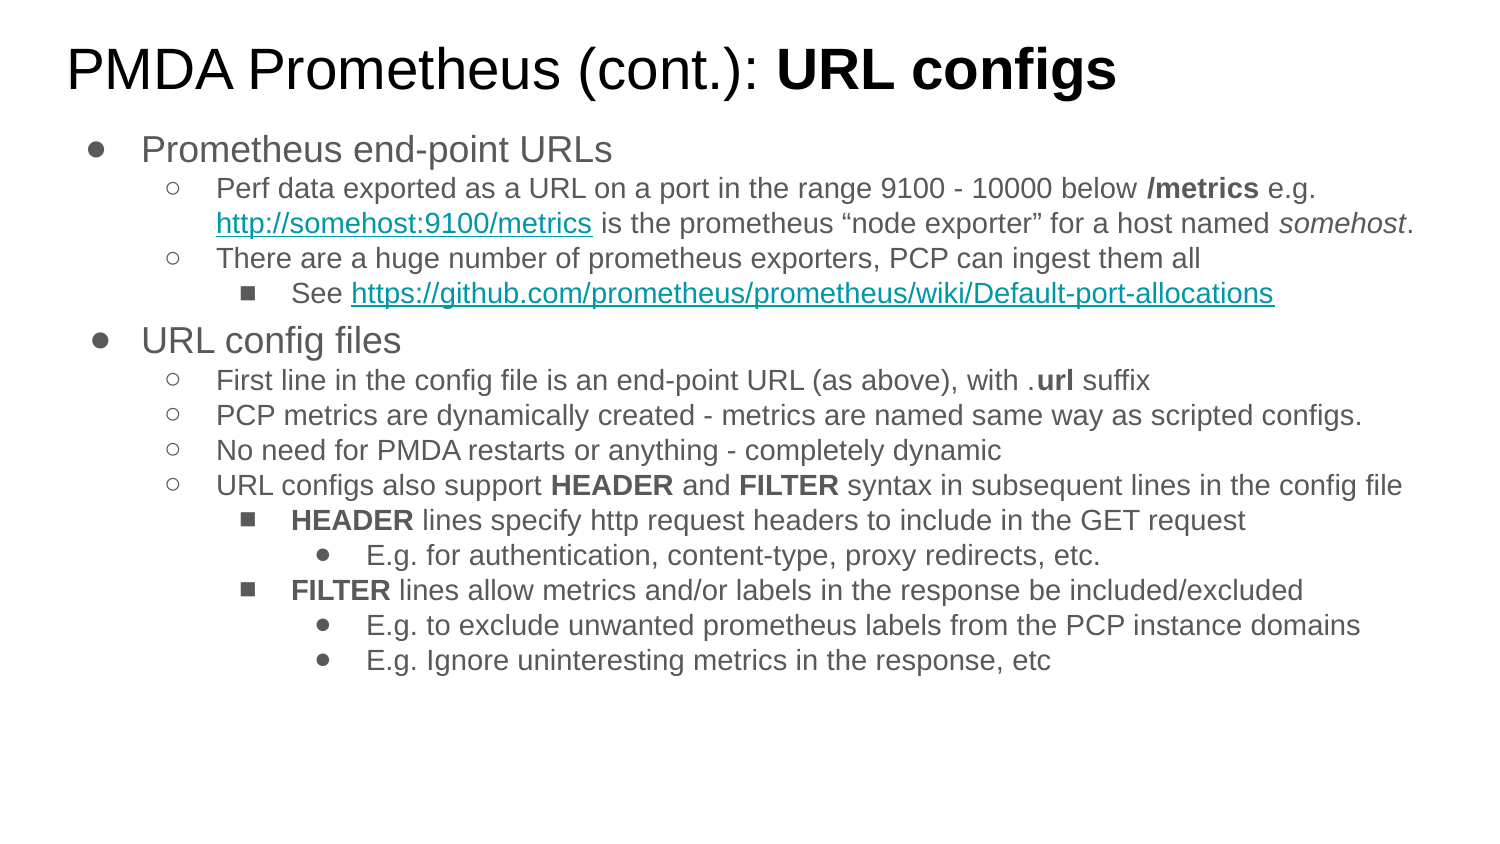

# PMDA Prometheus (cont.): URL configs
Prometheus end-point URLs
Perf data exported as a URL on a port in the range 9100 - 10000 below /metrics e.g. http://somehost:9100/metrics is the prometheus “node exporter” for a host named somehost.
There are a huge number of prometheus exporters, PCP can ingest them all
See https://github.com/prometheus/prometheus/wiki/Default-port-allocations
URL config files
First line in the config file is an end-point URL (as above), with .url suffix
PCP metrics are dynamically created - metrics are named same way as scripted configs.
No need for PMDA restarts or anything - completely dynamic
URL configs also support HEADER and FILTER syntax in subsequent lines in the config file
HEADER lines specify http request headers to include in the GET request
E.g. for authentication, content-type, proxy redirects, etc.
FILTER lines allow metrics and/or labels in the response be included/excluded
E.g. to exclude unwanted prometheus labels from the PCP instance domains
E.g. Ignore uninteresting metrics in the response, etc